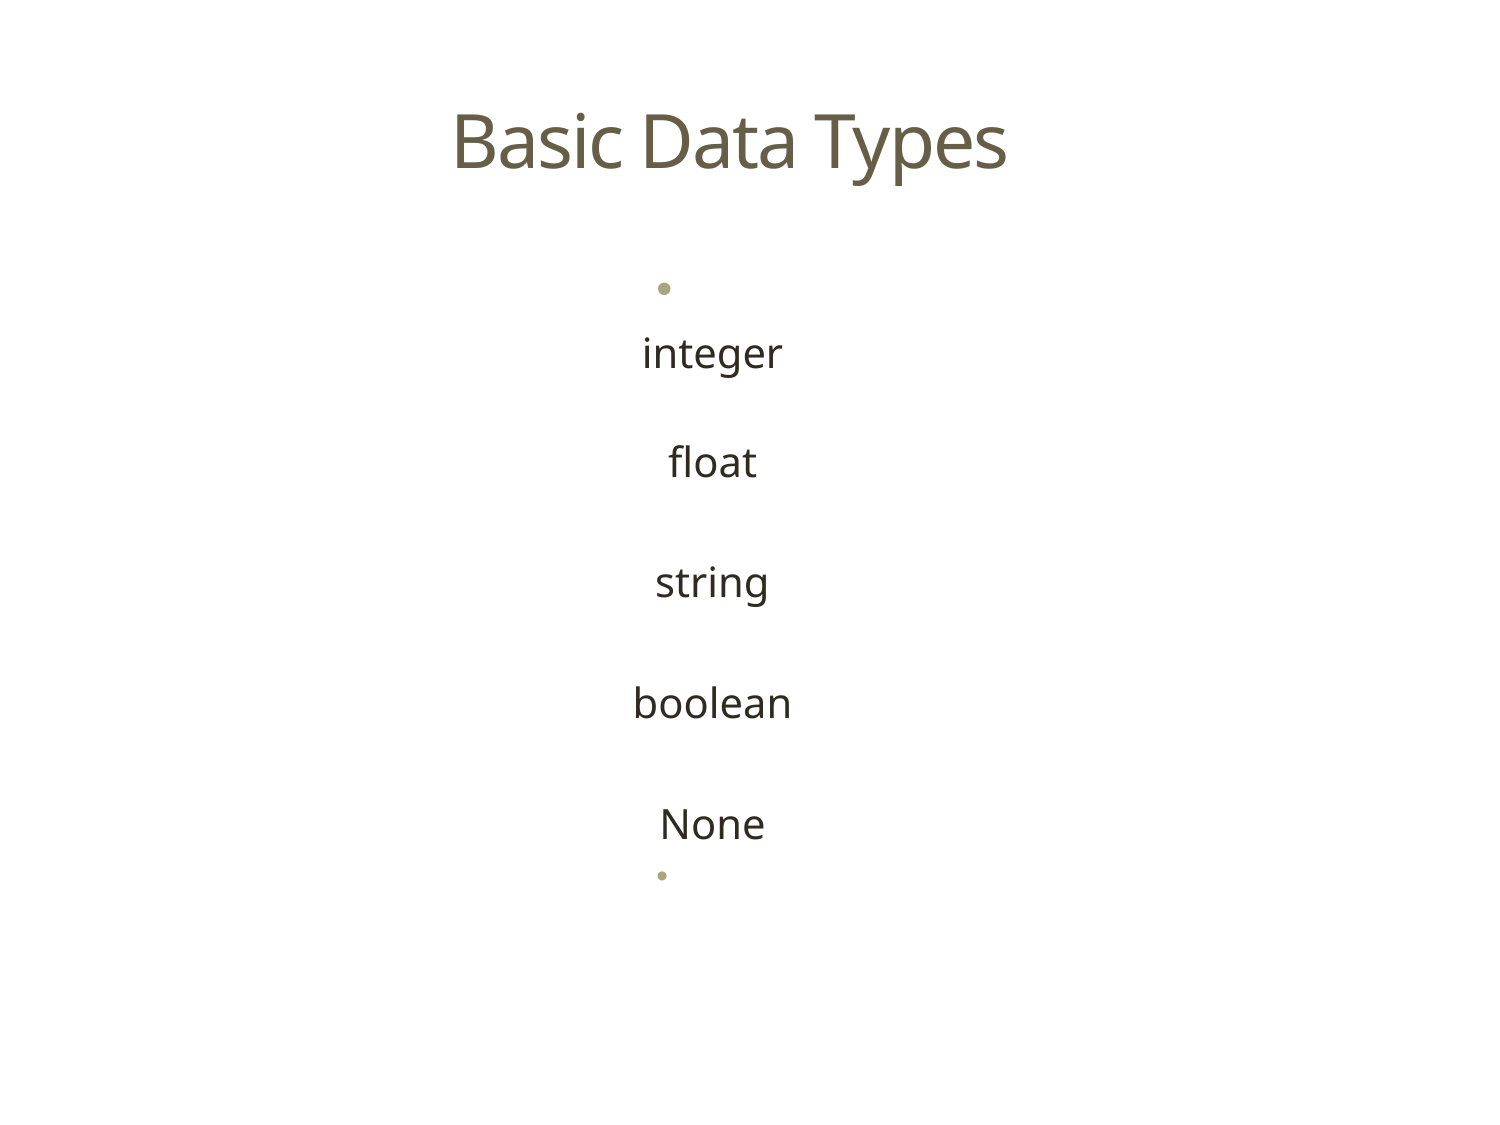

# Basic Data Types
integer
float
string
boolean
None